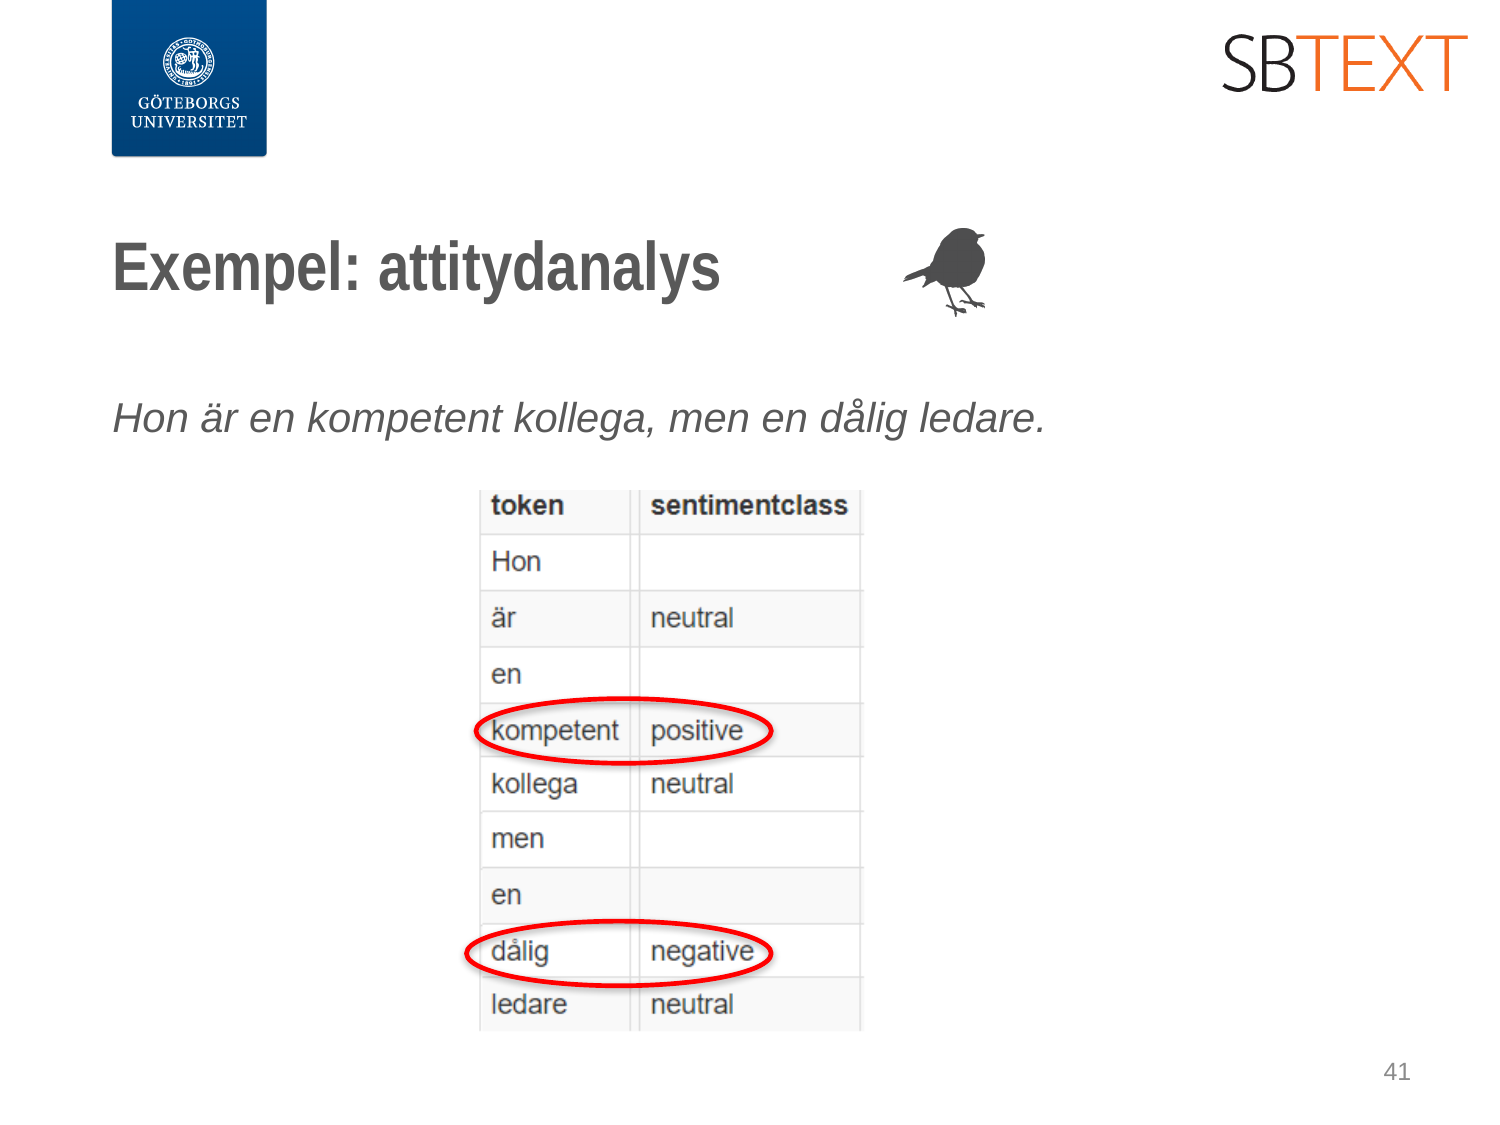

# Exempel: attitydanalys
Hon är en kompetent kollega, men en dålig ledare.